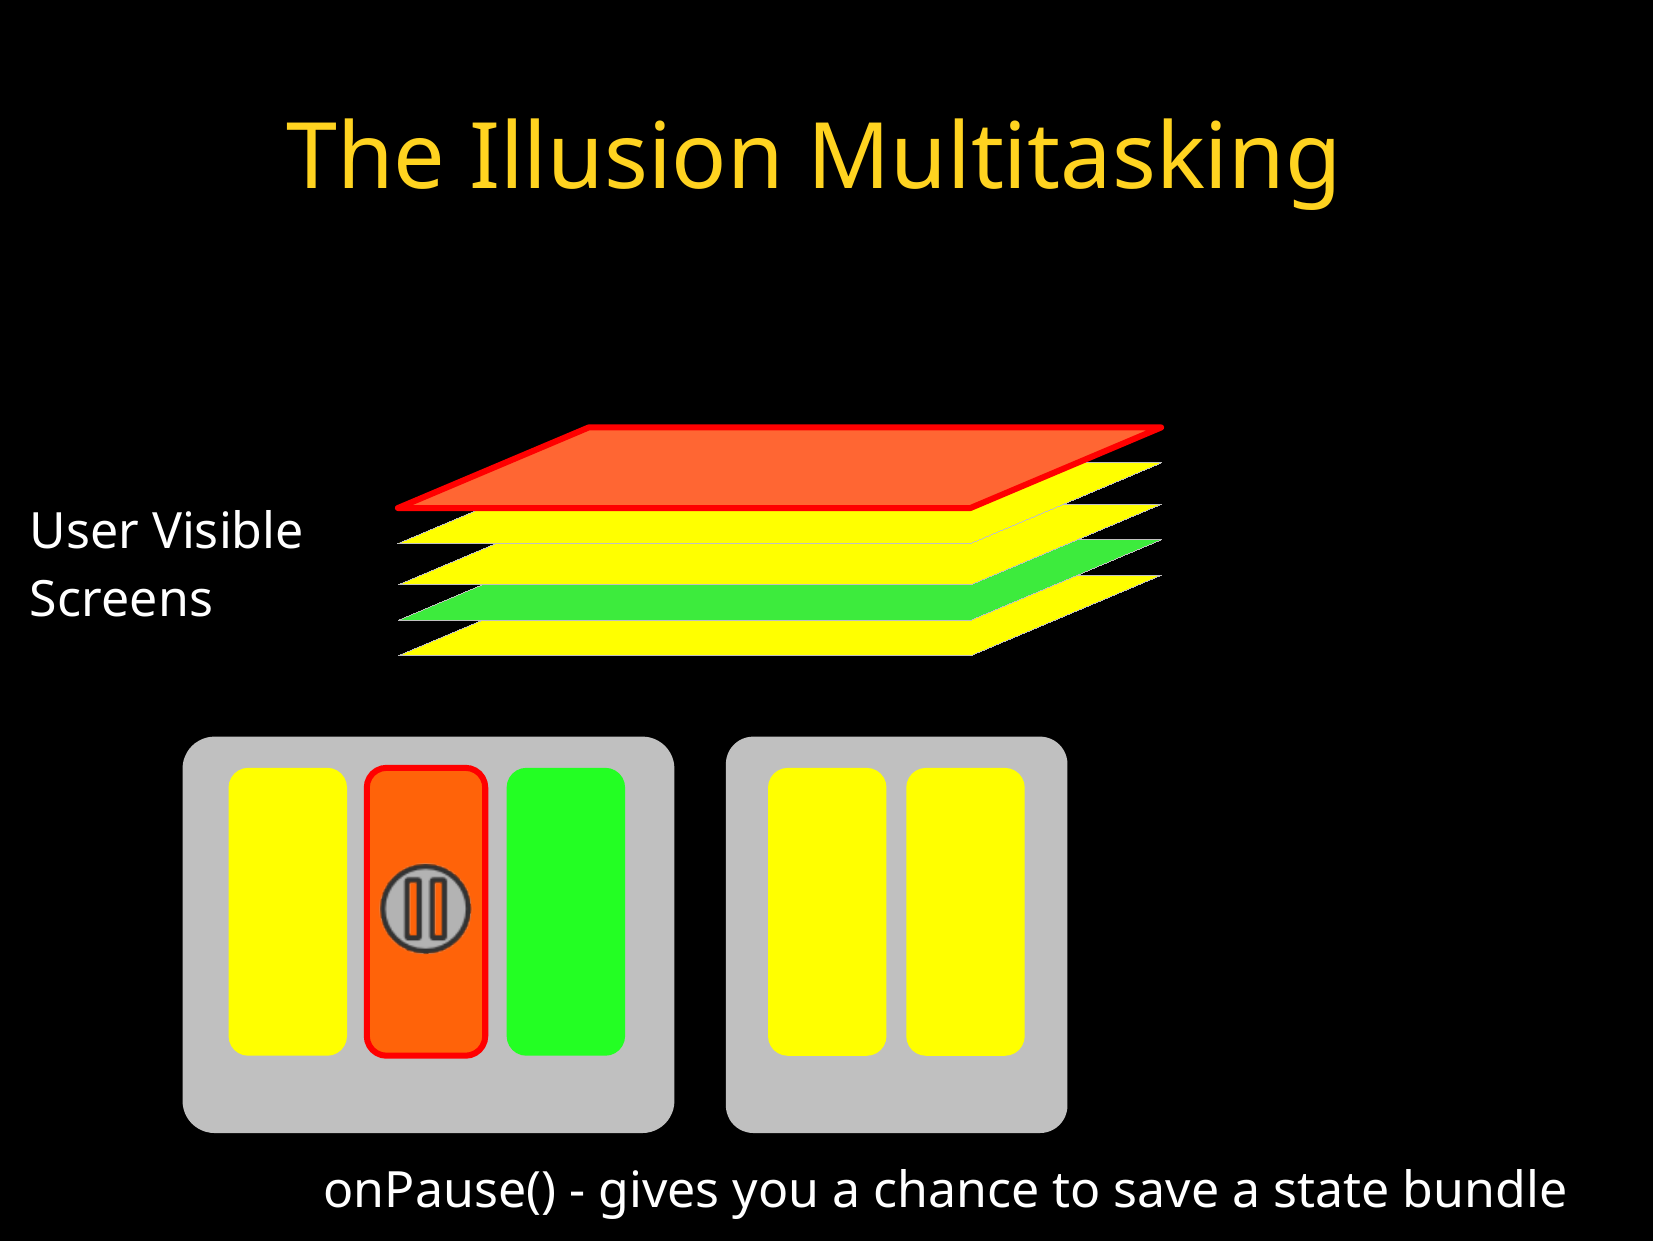

# The Illusion Multitasking
User Visible
Screens
onPause() - gives you a chance to save a state bundle